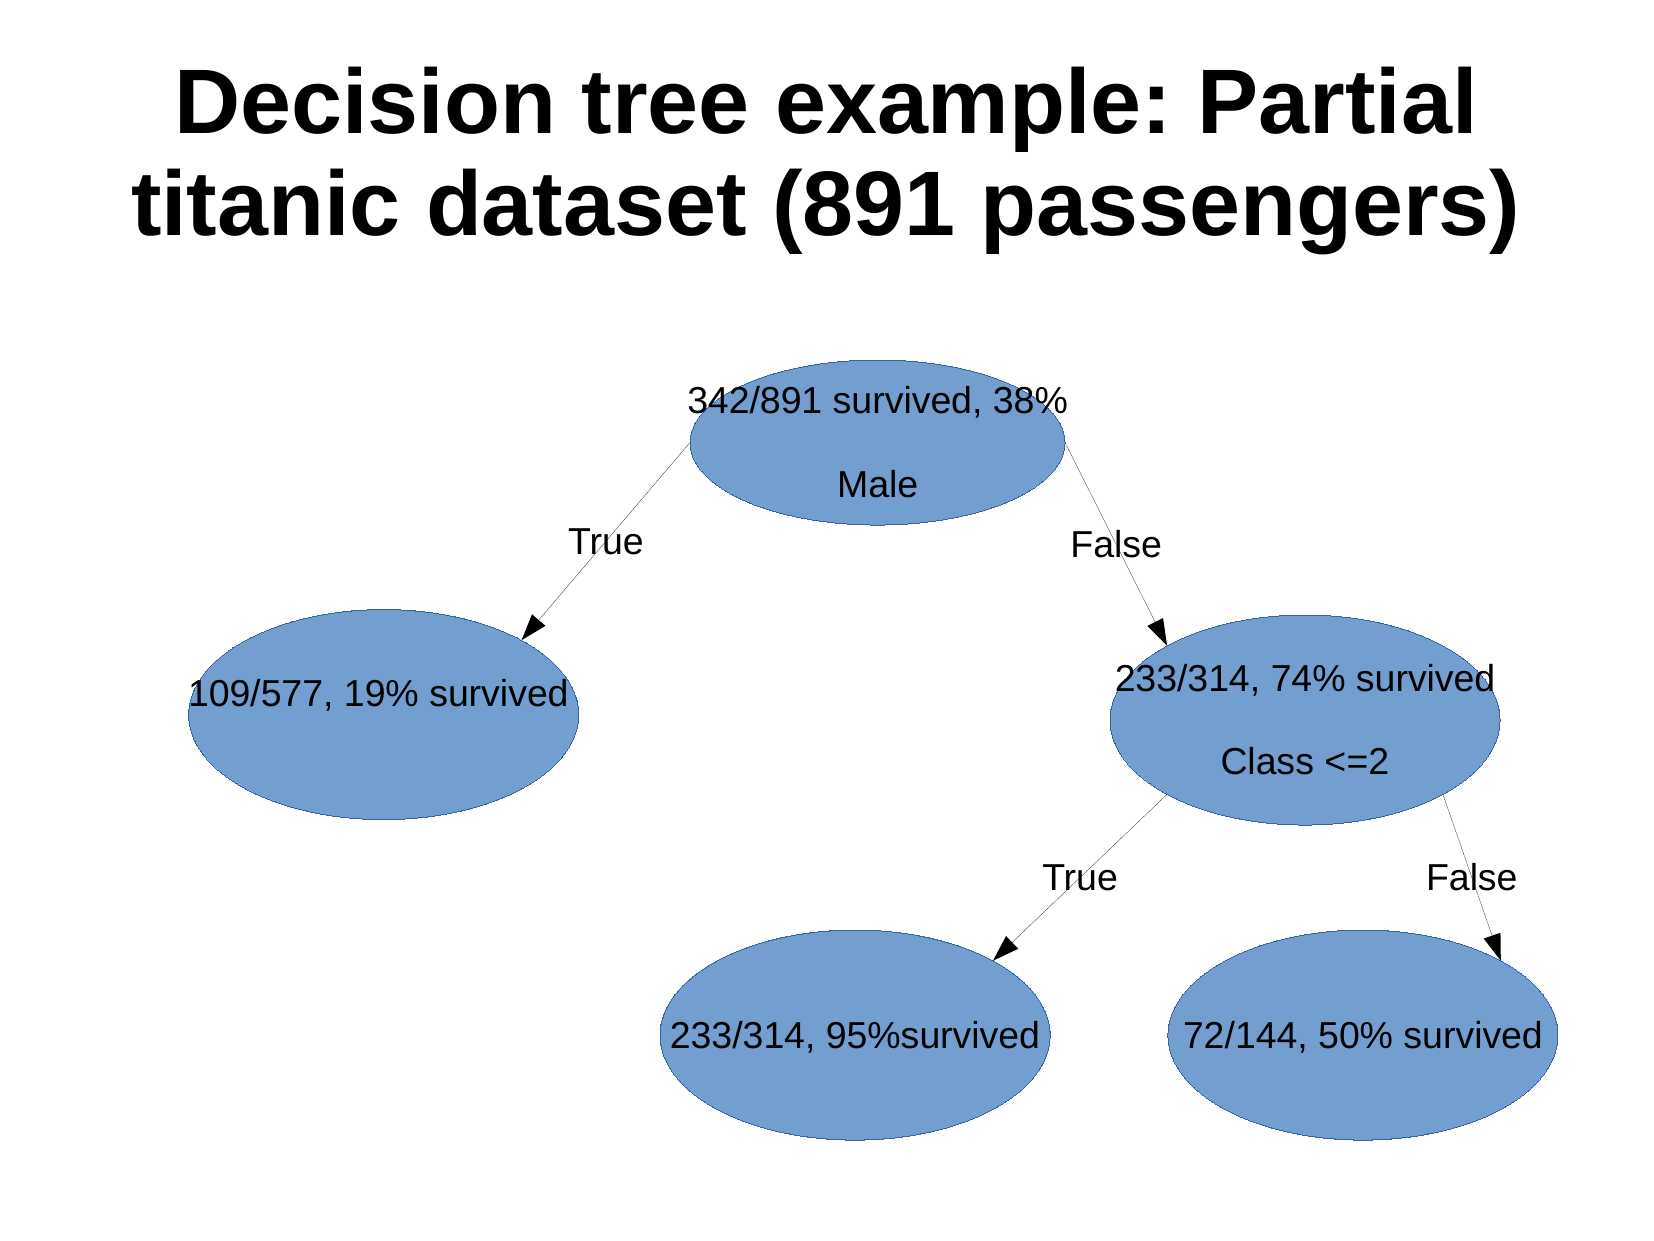

# Decision tree example: Partial titanic dataset (891 passengers)
342/891 survived, 38%
Male
109/577, 19% survived
233/314, 74% survived
Class <=2
161/170
95% survived
233/314 survived
233/314, 95%survived
72/144, 50% survived
| | |
| --- | --- |
| | |
| | |
| | |